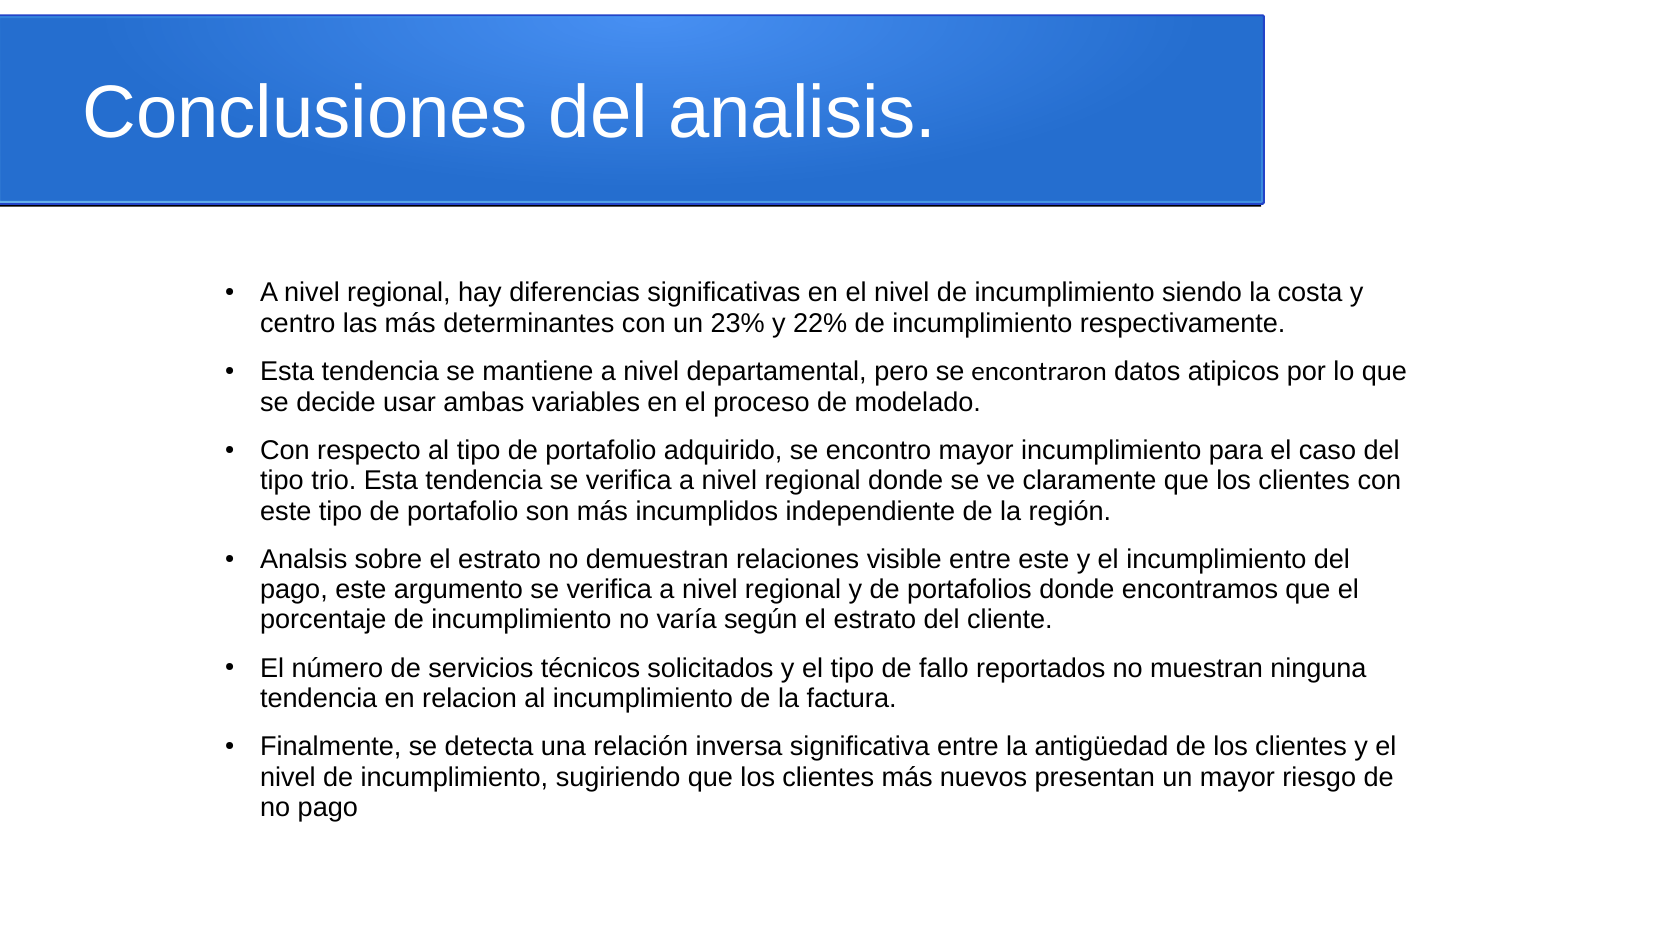

# Conclusiones del analisis.
A nivel regional, hay diferencias significativas en el nivel de incumplimiento siendo la costa y centro las más determinantes con un 23% y 22% de incumplimiento respectivamente.
Esta tendencia se mantiene a nivel departamental, pero se encontraron datos atipicos por lo que se decide usar ambas variables en el proceso de modelado.
Con respecto al tipo de portafolio adquirido, se encontro mayor incumplimiento para el caso del tipo trio. Esta tendencia se verifica a nivel regional donde se ve claramente que los clientes con este tipo de portafolio son más incumplidos independiente de la región.
Analsis sobre el estrato no demuestran relaciones visible entre este y el incumplimiento del pago, este argumento se verifica a nivel regional y de portafolios donde encontramos que el porcentaje de incumplimiento no varía según el estrato del cliente.
El número de servicios técnicos solicitados y el tipo de fallo reportados no muestran ninguna tendencia en relacion al incumplimiento de la factura.
Finalmente, se detecta una relación inversa significativa entre la antigüedad de los clientes y el nivel de incumplimiento, sugiriendo que los clientes más nuevos presentan un mayor riesgo de no pago